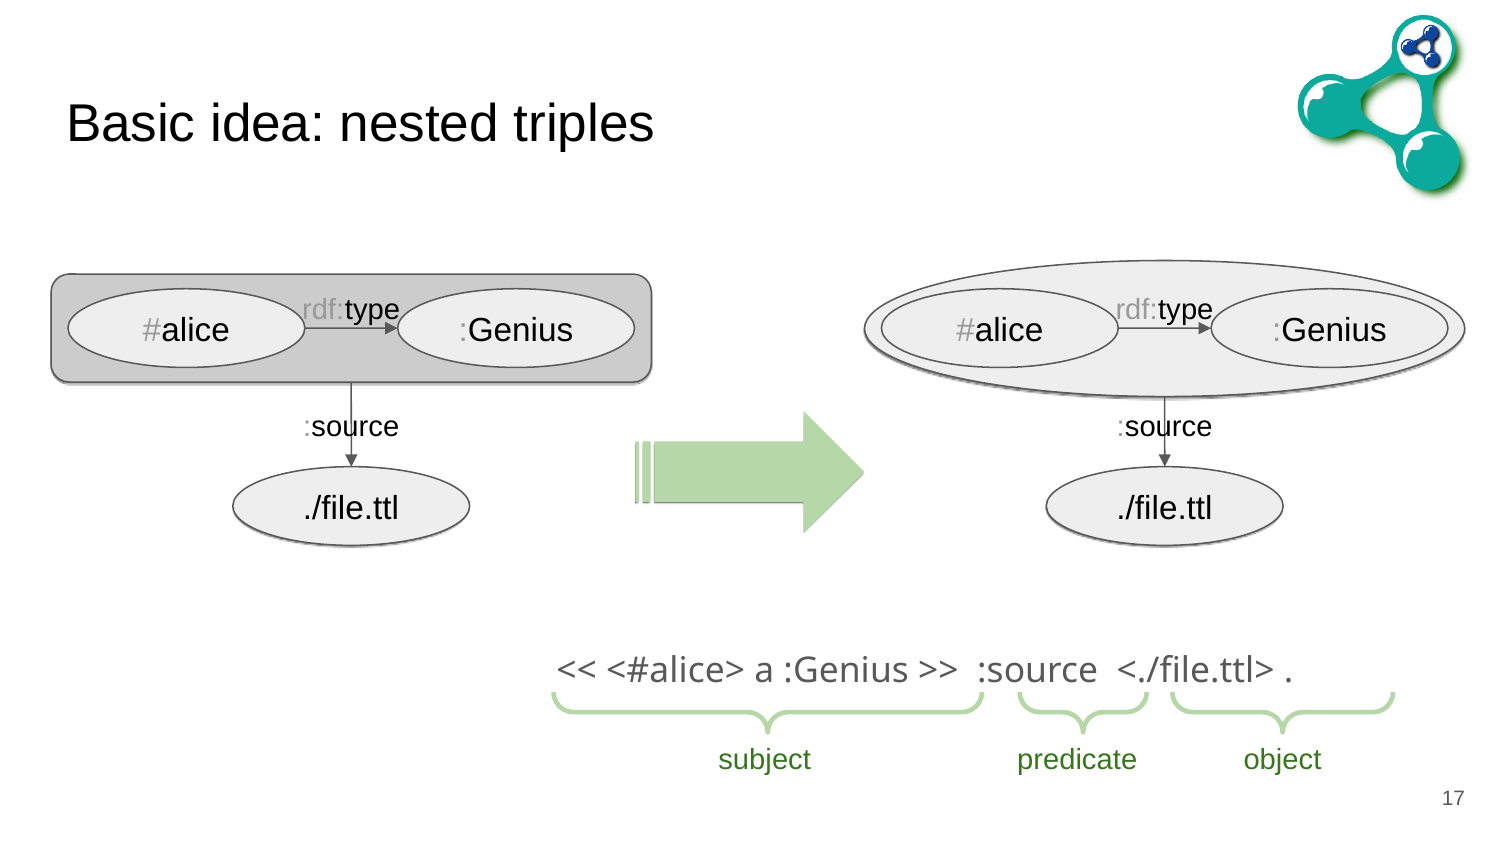

# Basic idea: nested triples
rdf:type
rdf:type
#alice
:Genius
#alice
:Genius
:source
:source
./file.ttl
./file.ttl
<< <#alice> a :Genius >> :source <./file.ttl> .
subject
predicate
object